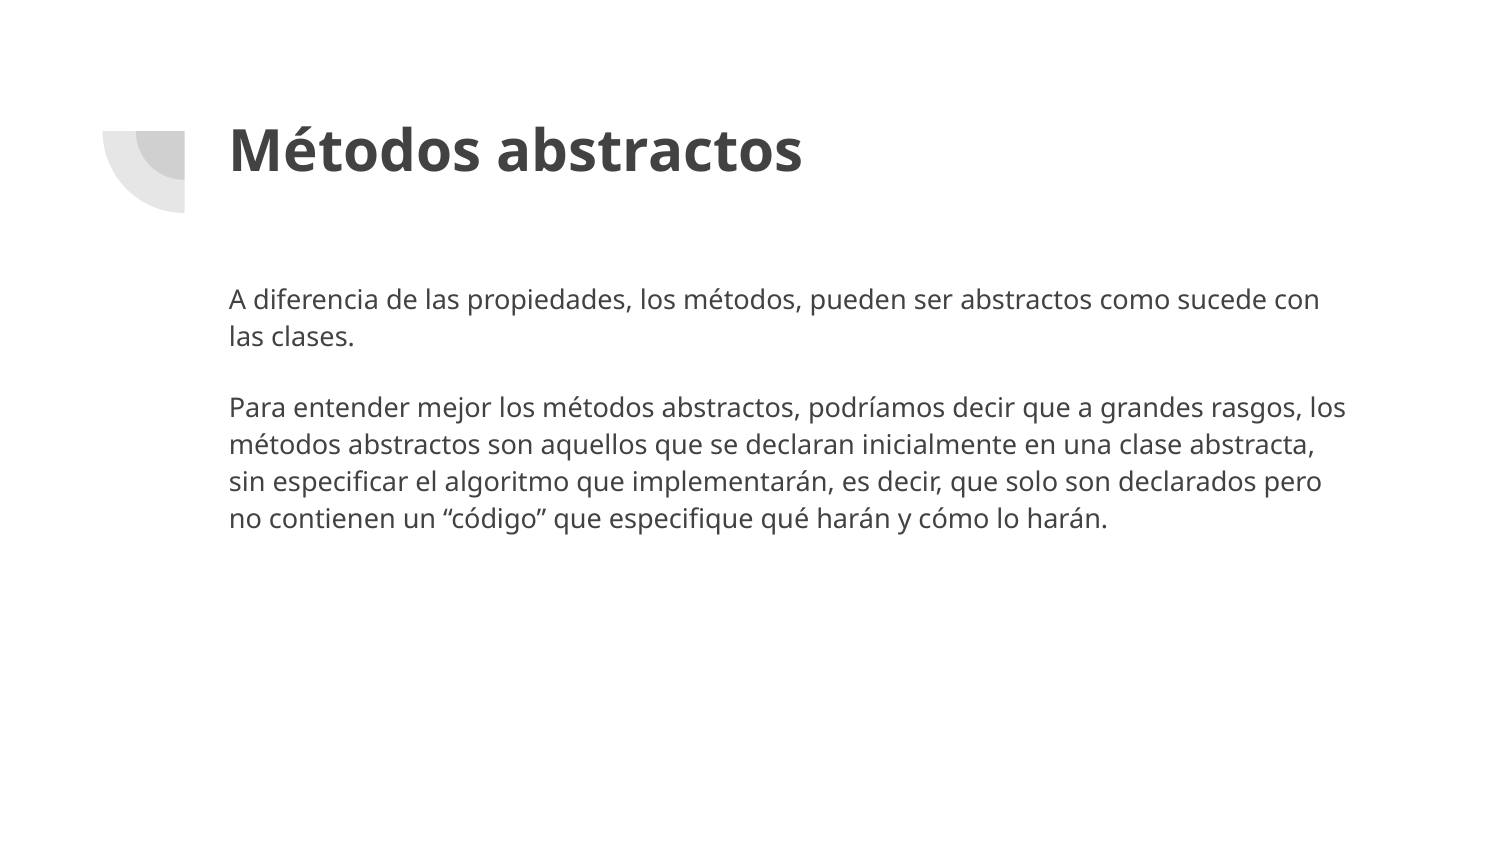

# Métodos abstractos
A diferencia de las propiedades, los métodos, pueden ser abstractos como sucede con las clases.
Para entender mejor los métodos abstractos, podríamos decir que a grandes rasgos, los métodos abstractos son aquellos que se declaran inicialmente en una clase abstracta, sin especificar el algoritmo que implementarán, es decir, que solo son declarados pero no contienen un “código” que especifique qué harán y cómo lo harán.